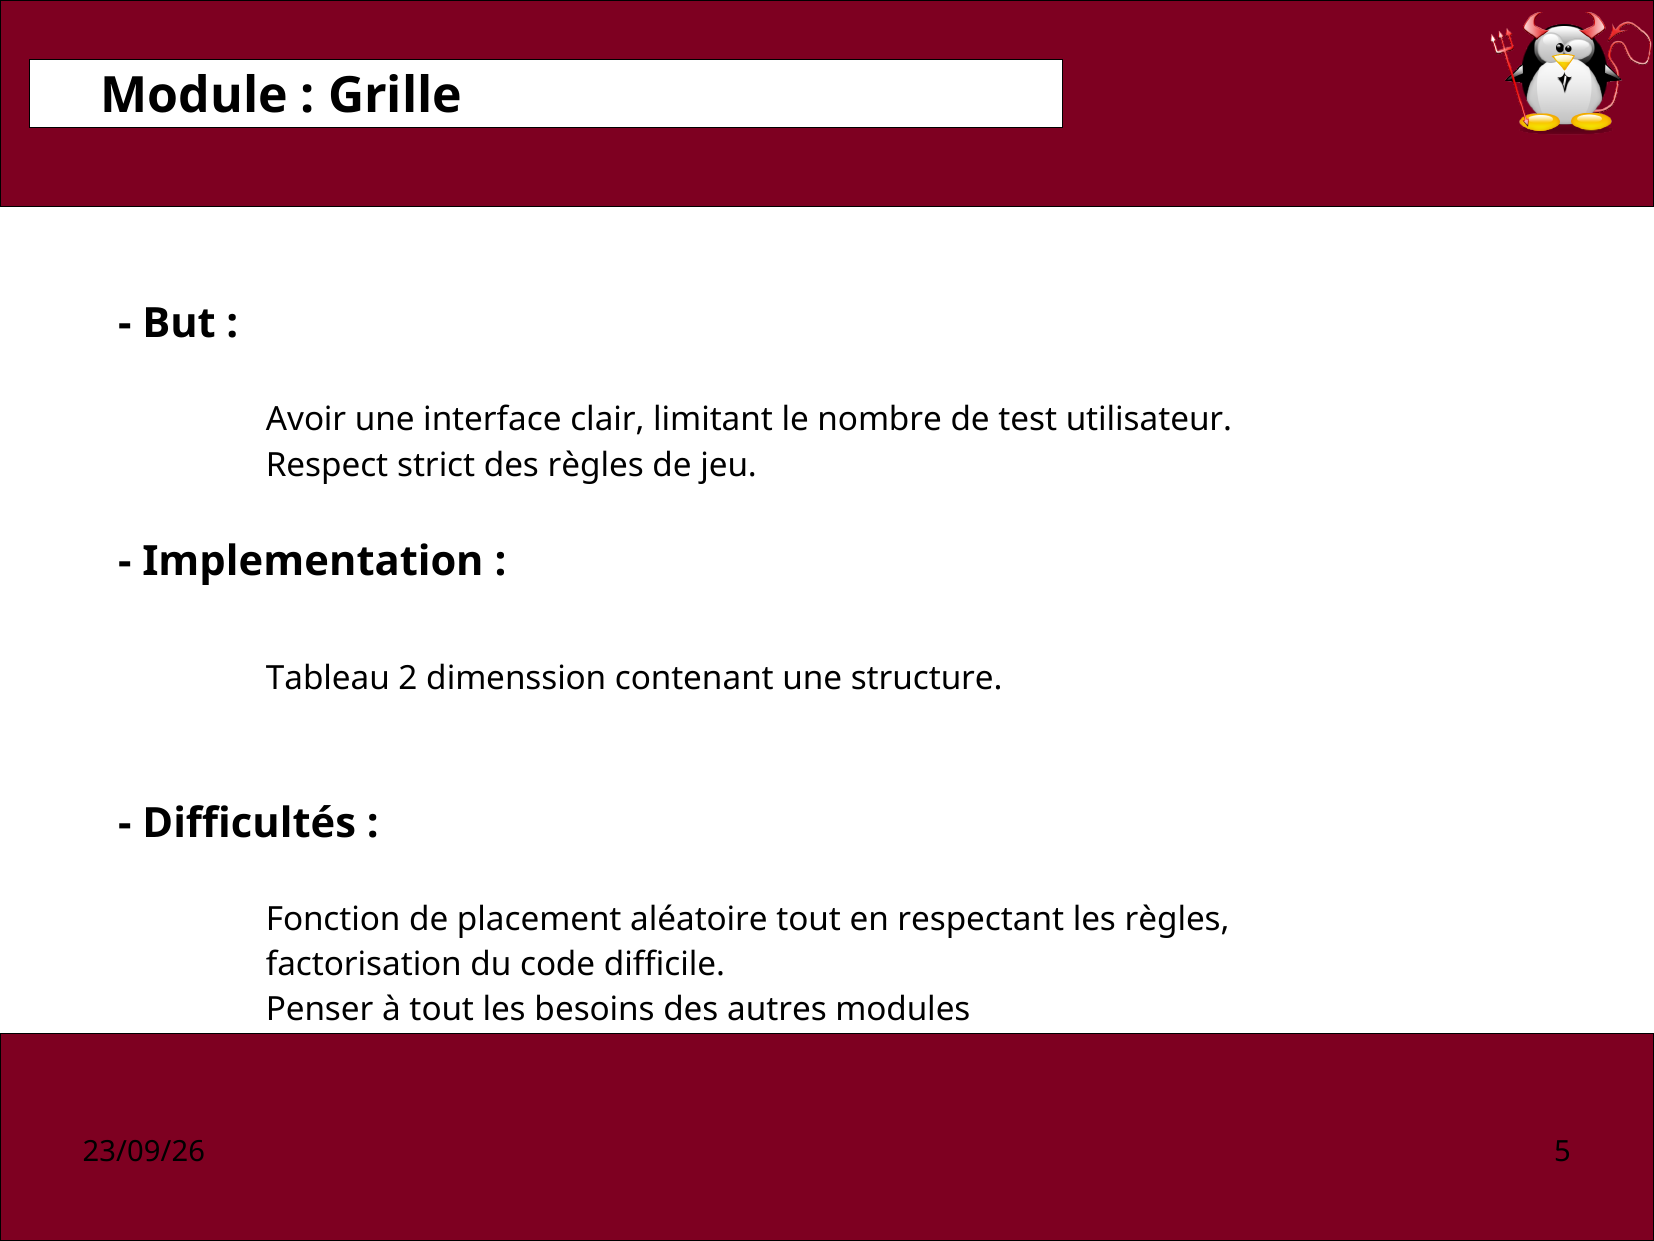

Module : Grille
- But :
		Avoir une interface clair, limitant le nombre de test utilisateur.
		Respect strict des règles de jeu.
- Implementation :
		Tableau 2 dimenssion contenant une structure.
- Difficultés :
		Fonction de placement aléatoire tout en respectant les règles,
		factorisation du code difficile.
		Penser à tout les besoins des autres modules
5